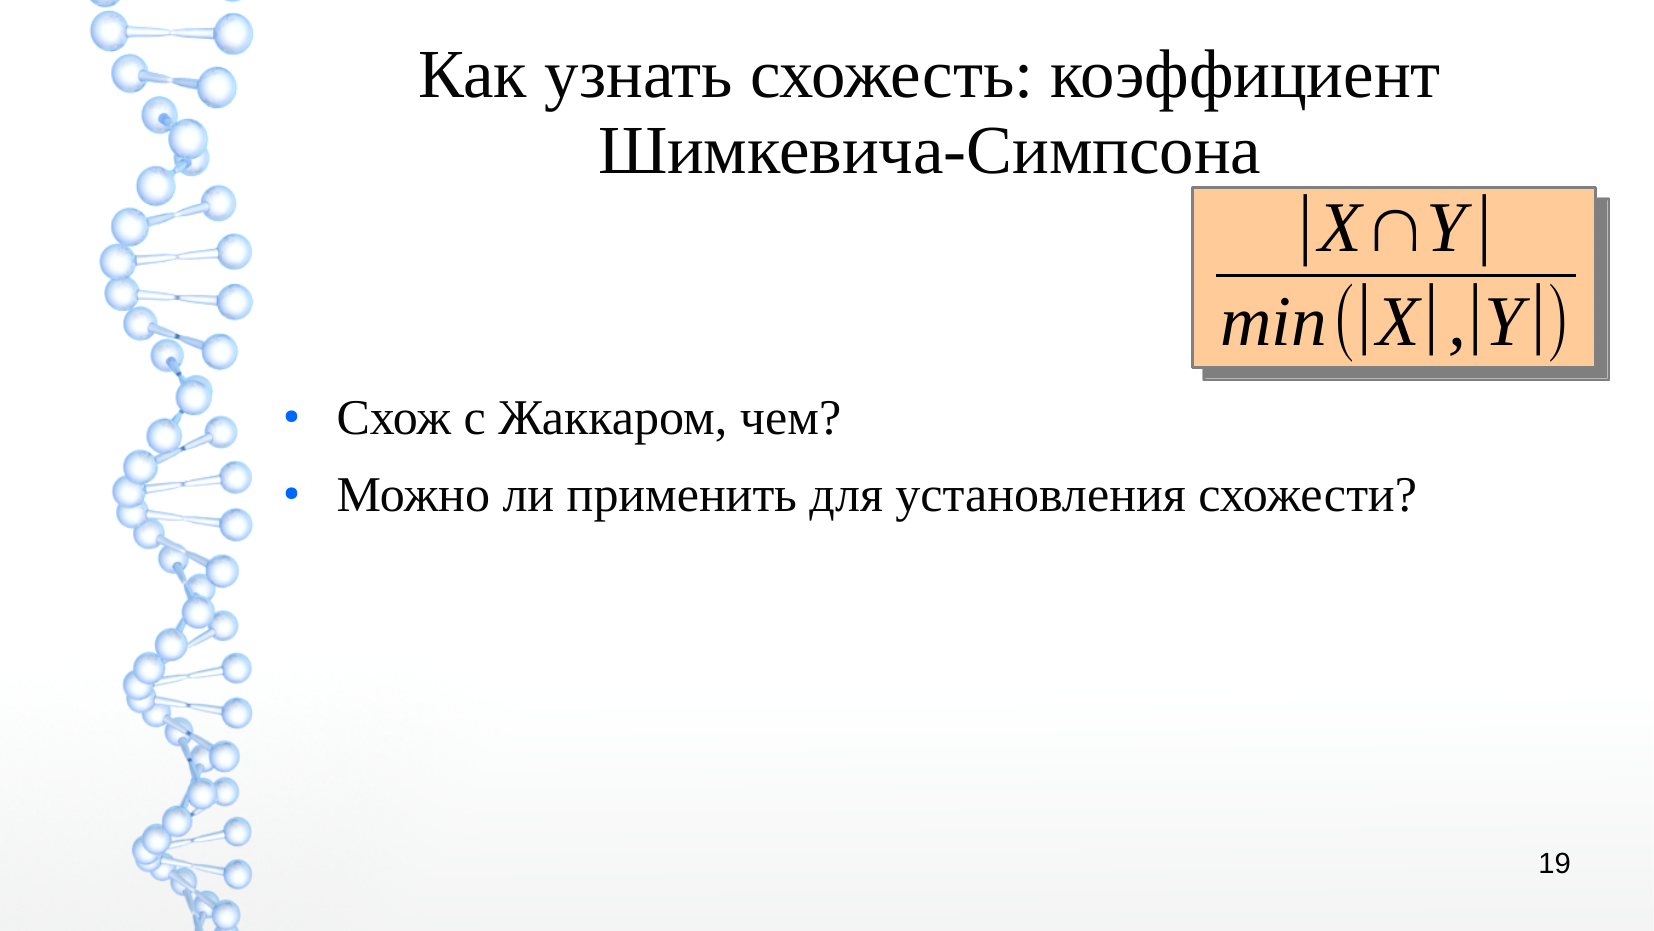

# Как узнать схожесть: коэффициент Шимкевича-Симпсона
Схож с Жаккаром, чем?
Можно ли применить для установления схожести?
19